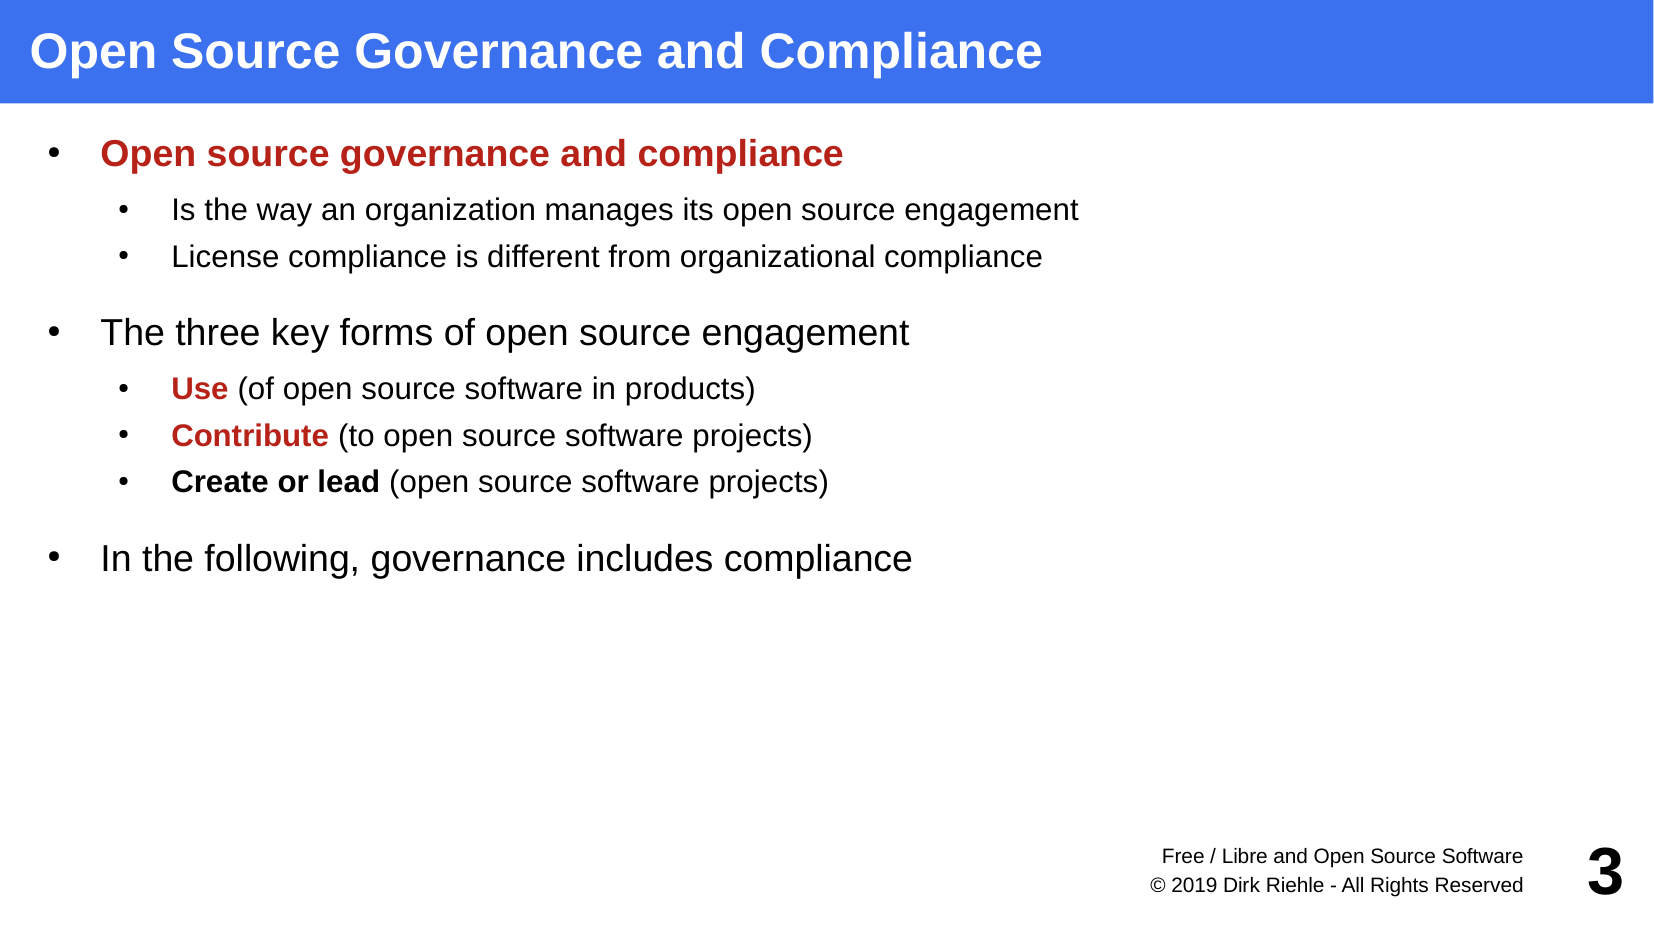

# Open Source Governance and Compliance
Open source governance and compliance
Is the way an organization manages its open source engagement
License compliance is different from organizational compliance
The three key forms of open source engagement
Use (of open source software in products)
Contribute (to open source software projects)
Create or lead (open source software projects)
In the following, governance includes compliance
Free / Libre and Open Source Software
3
© 2019 Dirk Riehle - All Rights Reserved